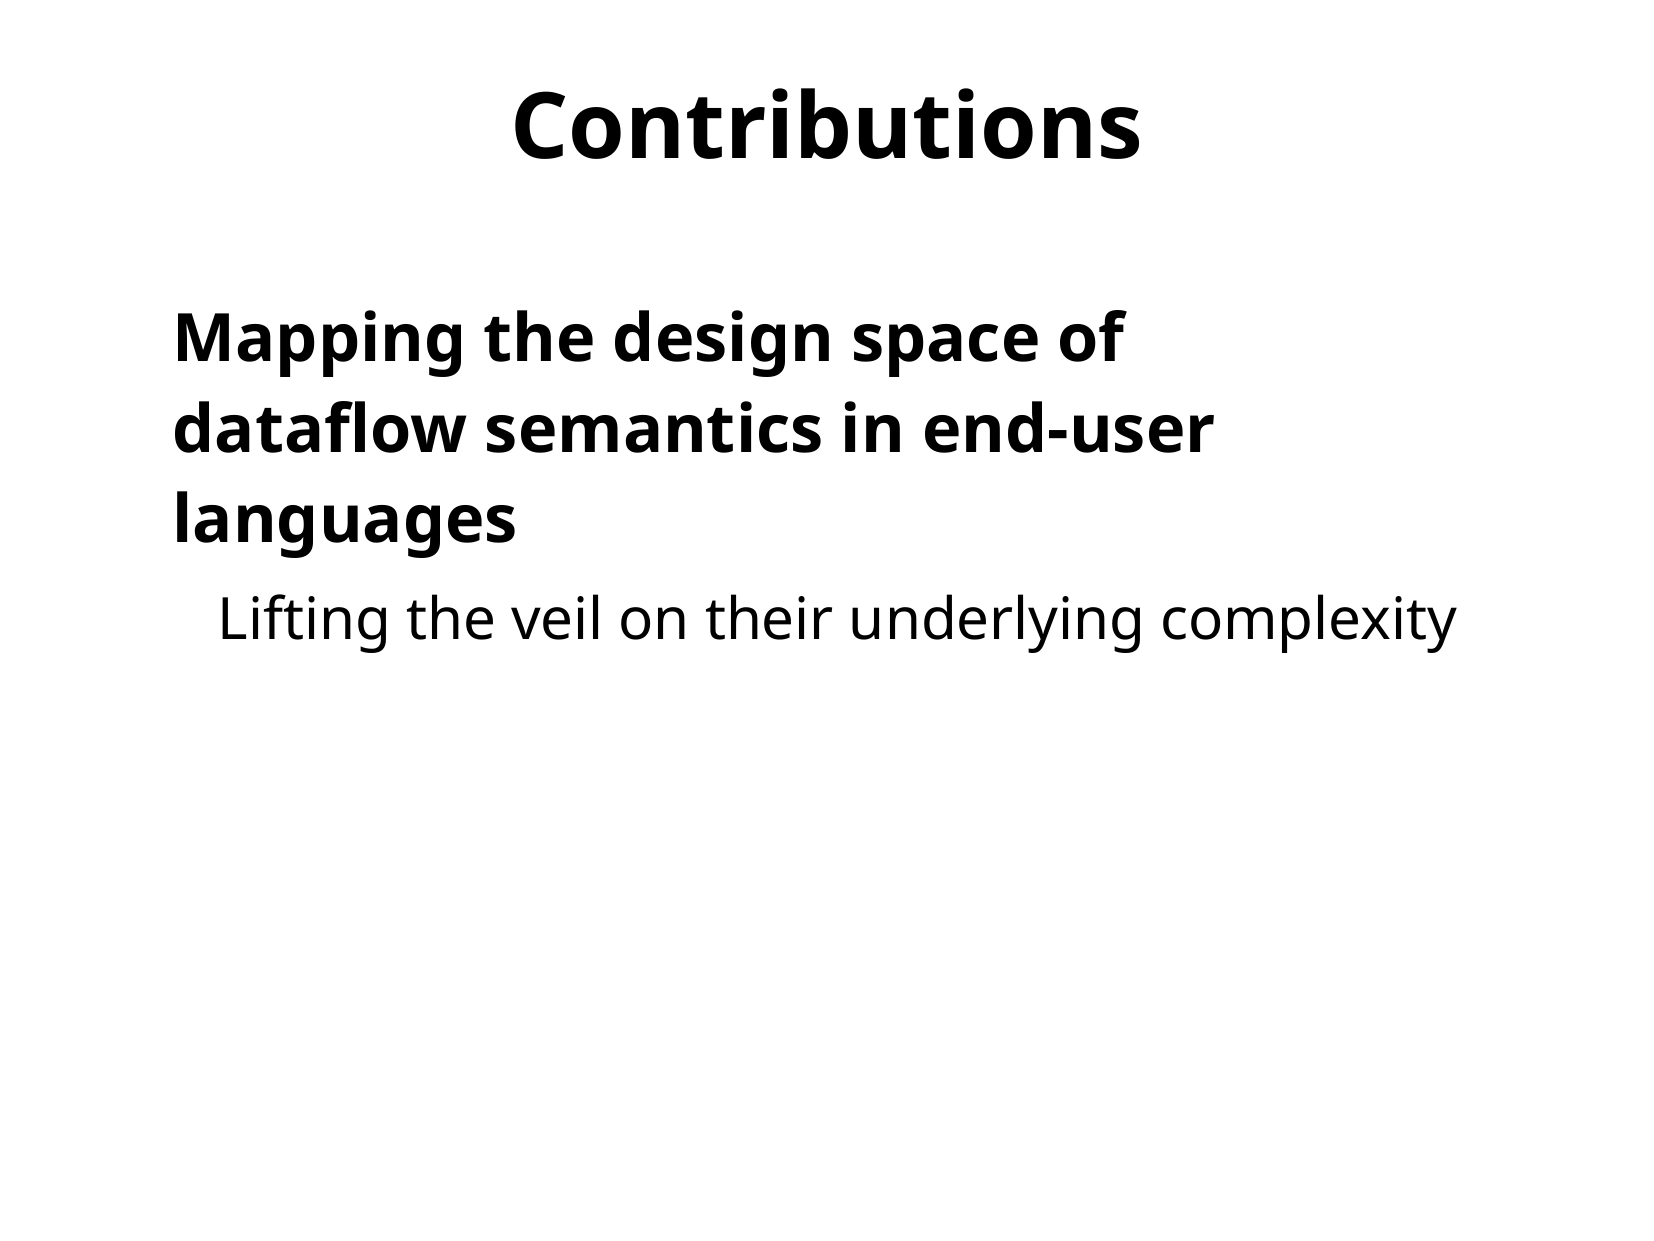

# Contributions
Mapping the design space of
dataflow semantics in end-user languages
Lifting the veil on their underlying complexity